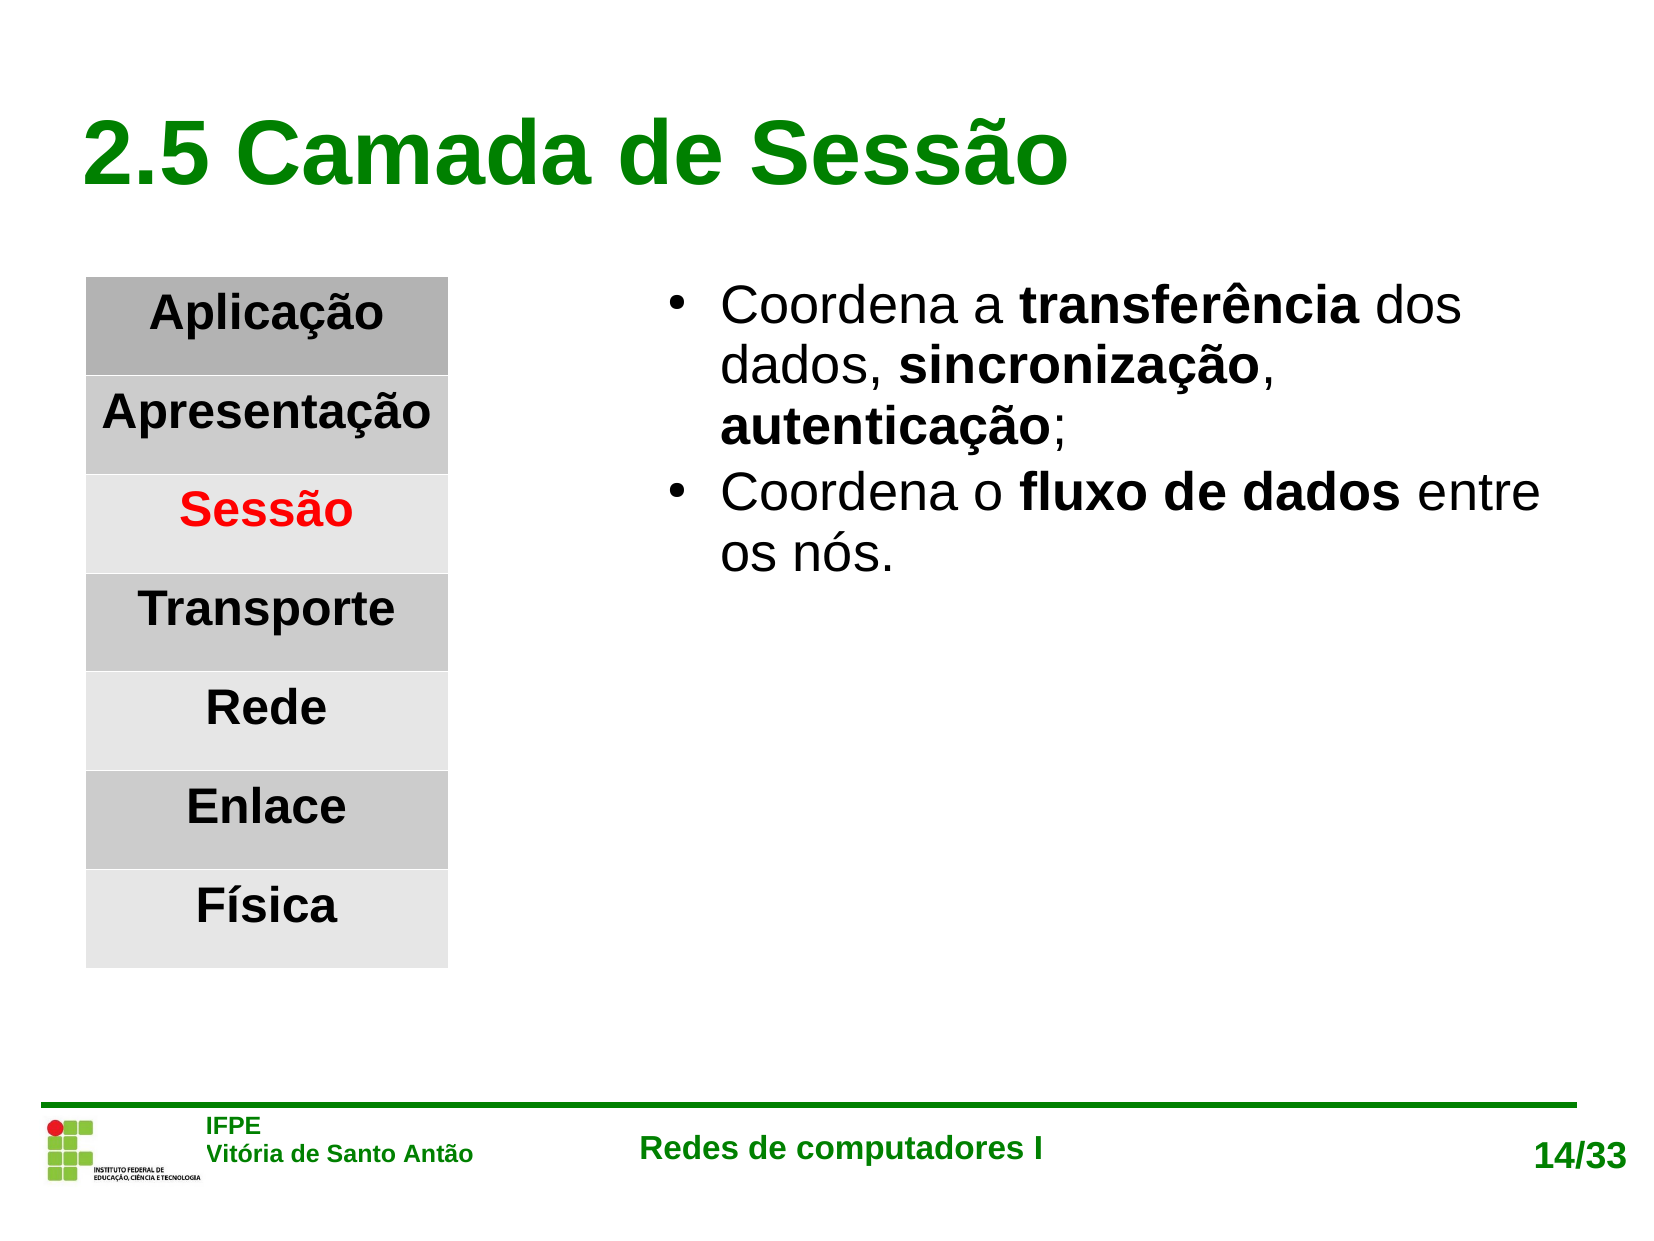

# 2.5 Camada de Sessão
Coordena a transferência dos dados, sincronização, autenticação;
Coordena o fluxo de dados entre os nós.
| Aplicação |
| --- |
| Apresentação |
| Sessão |
| Transporte |
| Rede |
| Enlace |
| Física |